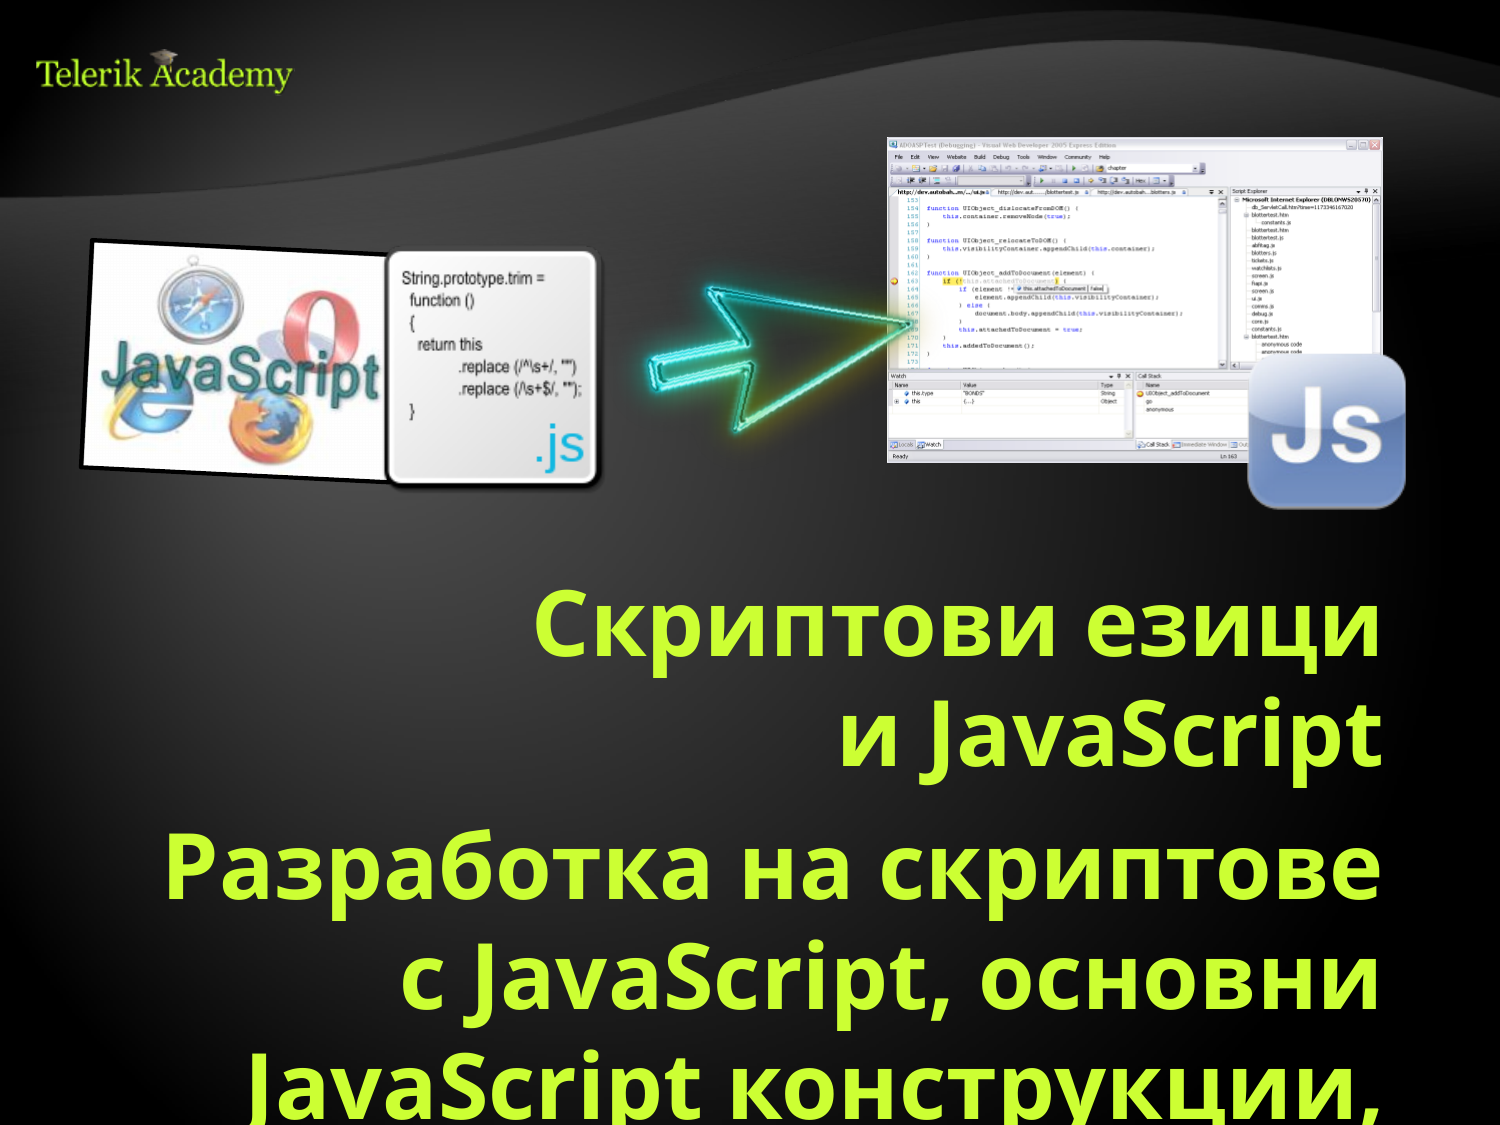

# Скриптови езици и JavaScript
Разработка на скриптове с JavaScript, основни JavaScript конструкции, оператори, обекти, манипулация на DOM дървото